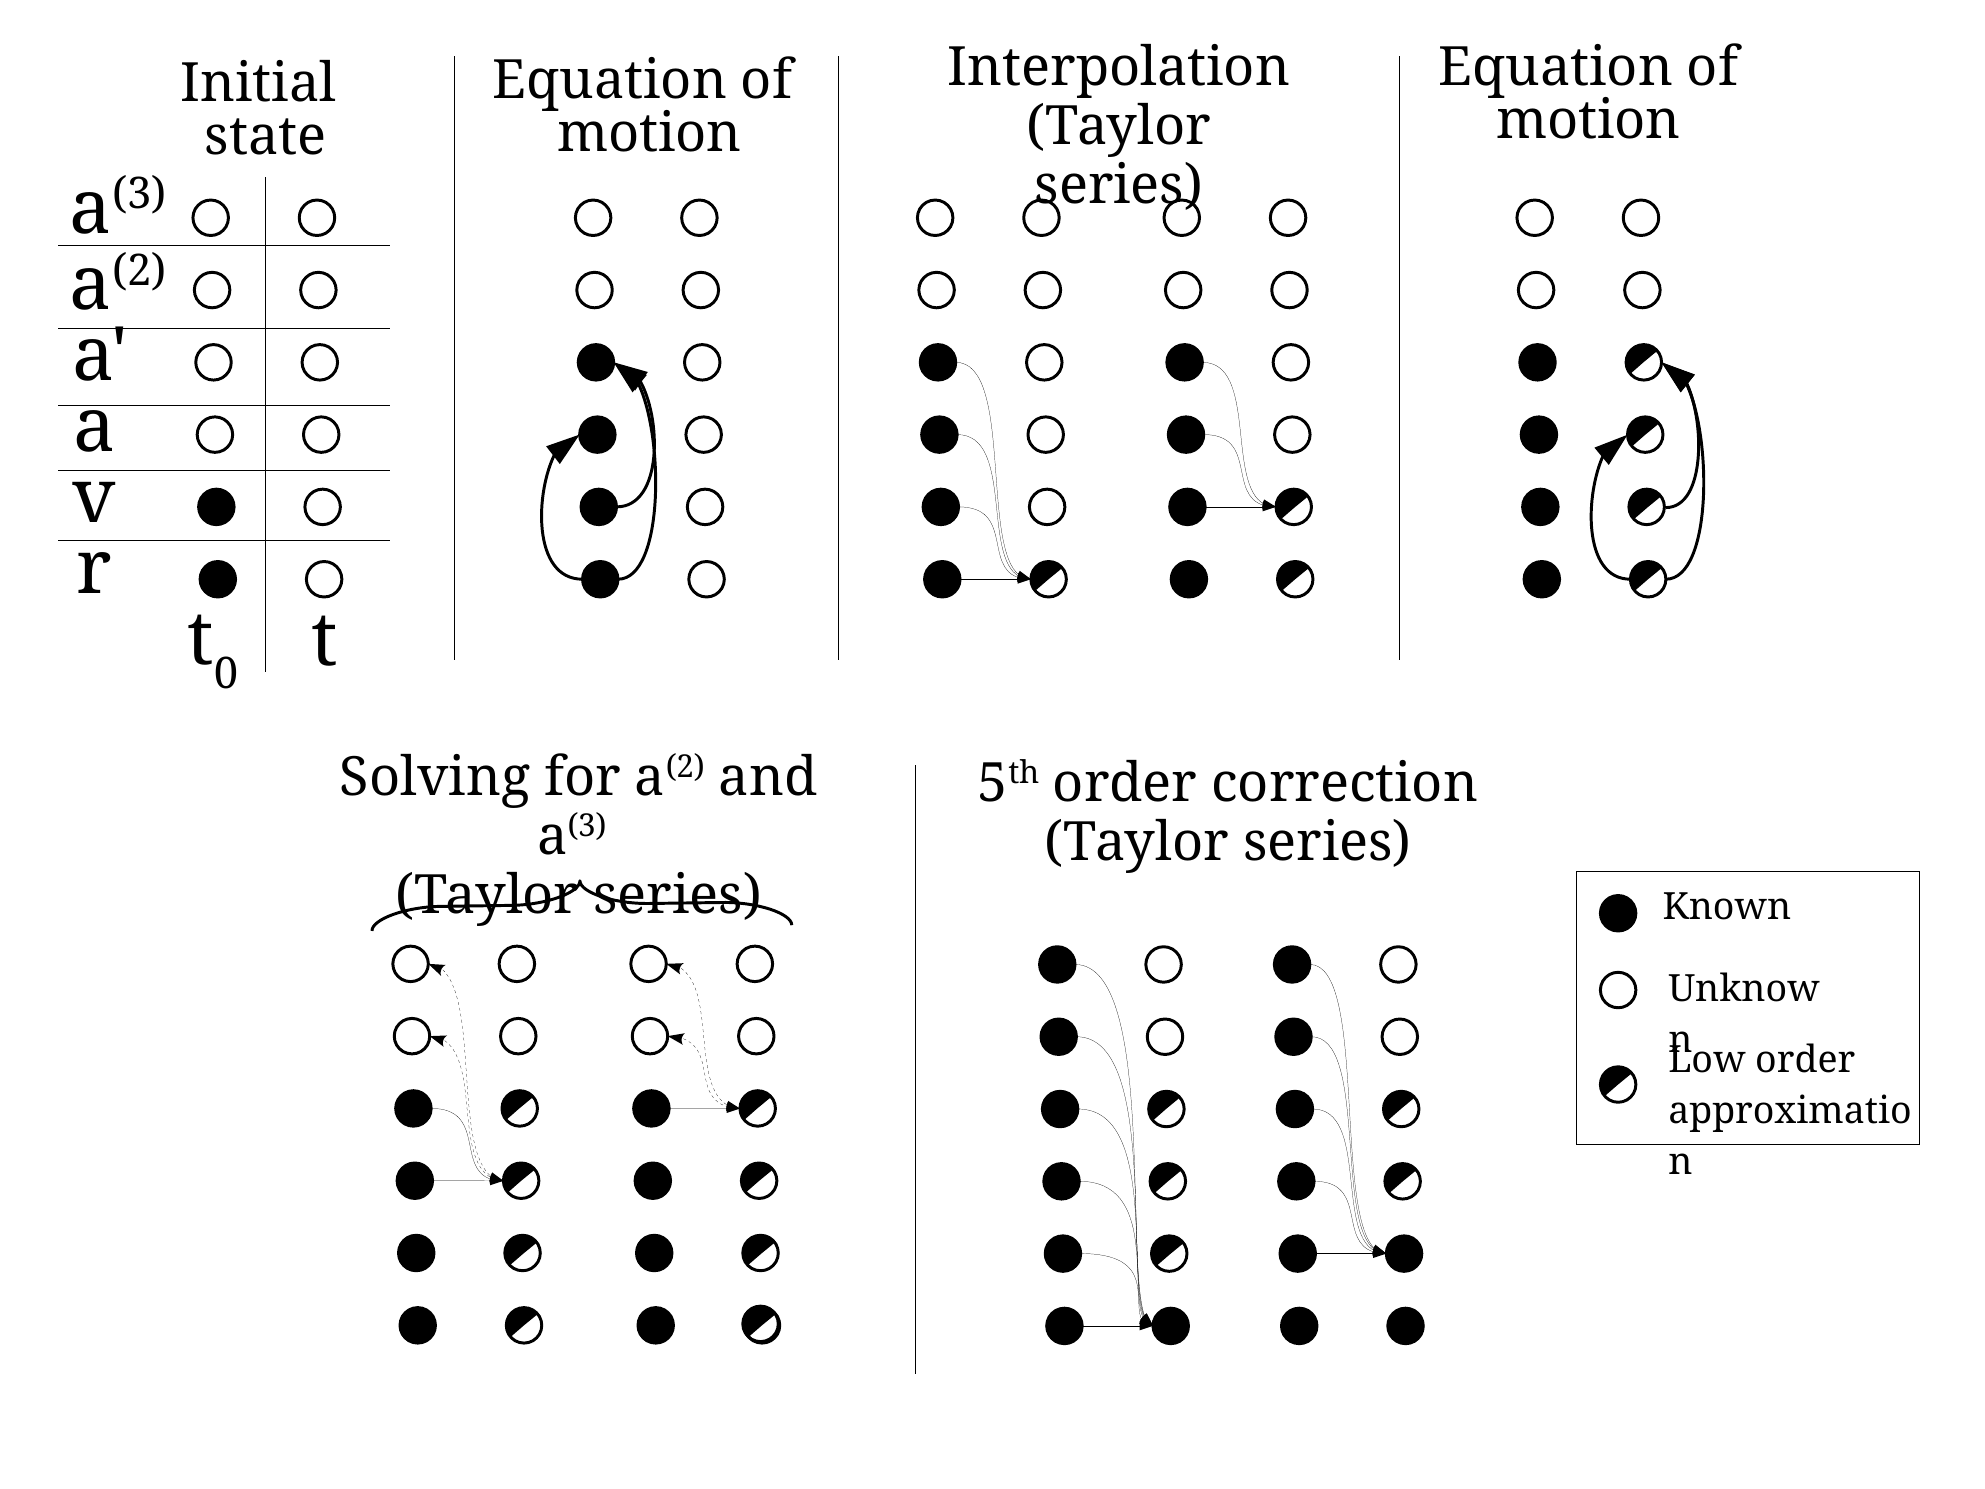

Interpolation (Taylor series)
Equation of
motion
Equation of
motion
Initial
state
a(3)
a(2)
a'
a
v
r
t0
t
Solving for a(2) and a(3)
(Taylor series)
5th order correction
(Taylor series)
Known
Unknown
Low order approximation